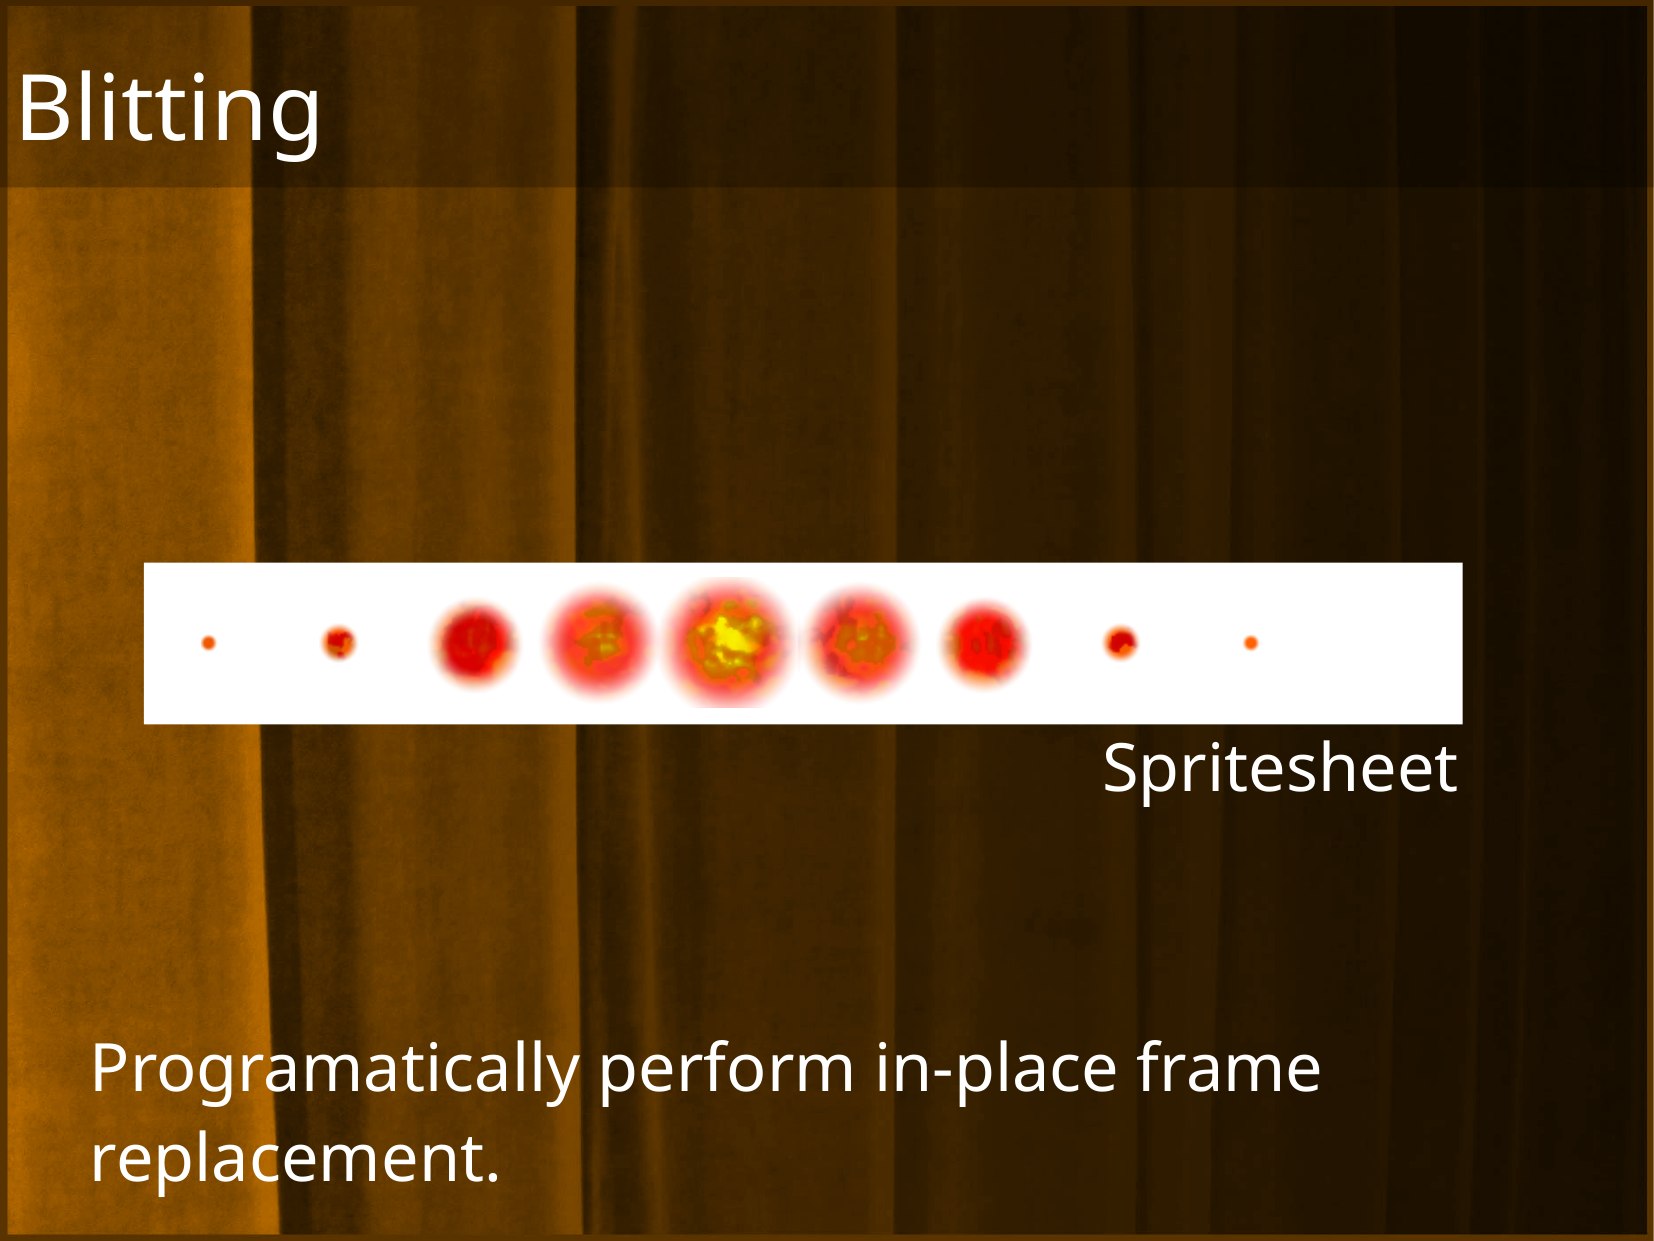

Blitting
Spritesheet
Programatically perform in-place frame replacement.